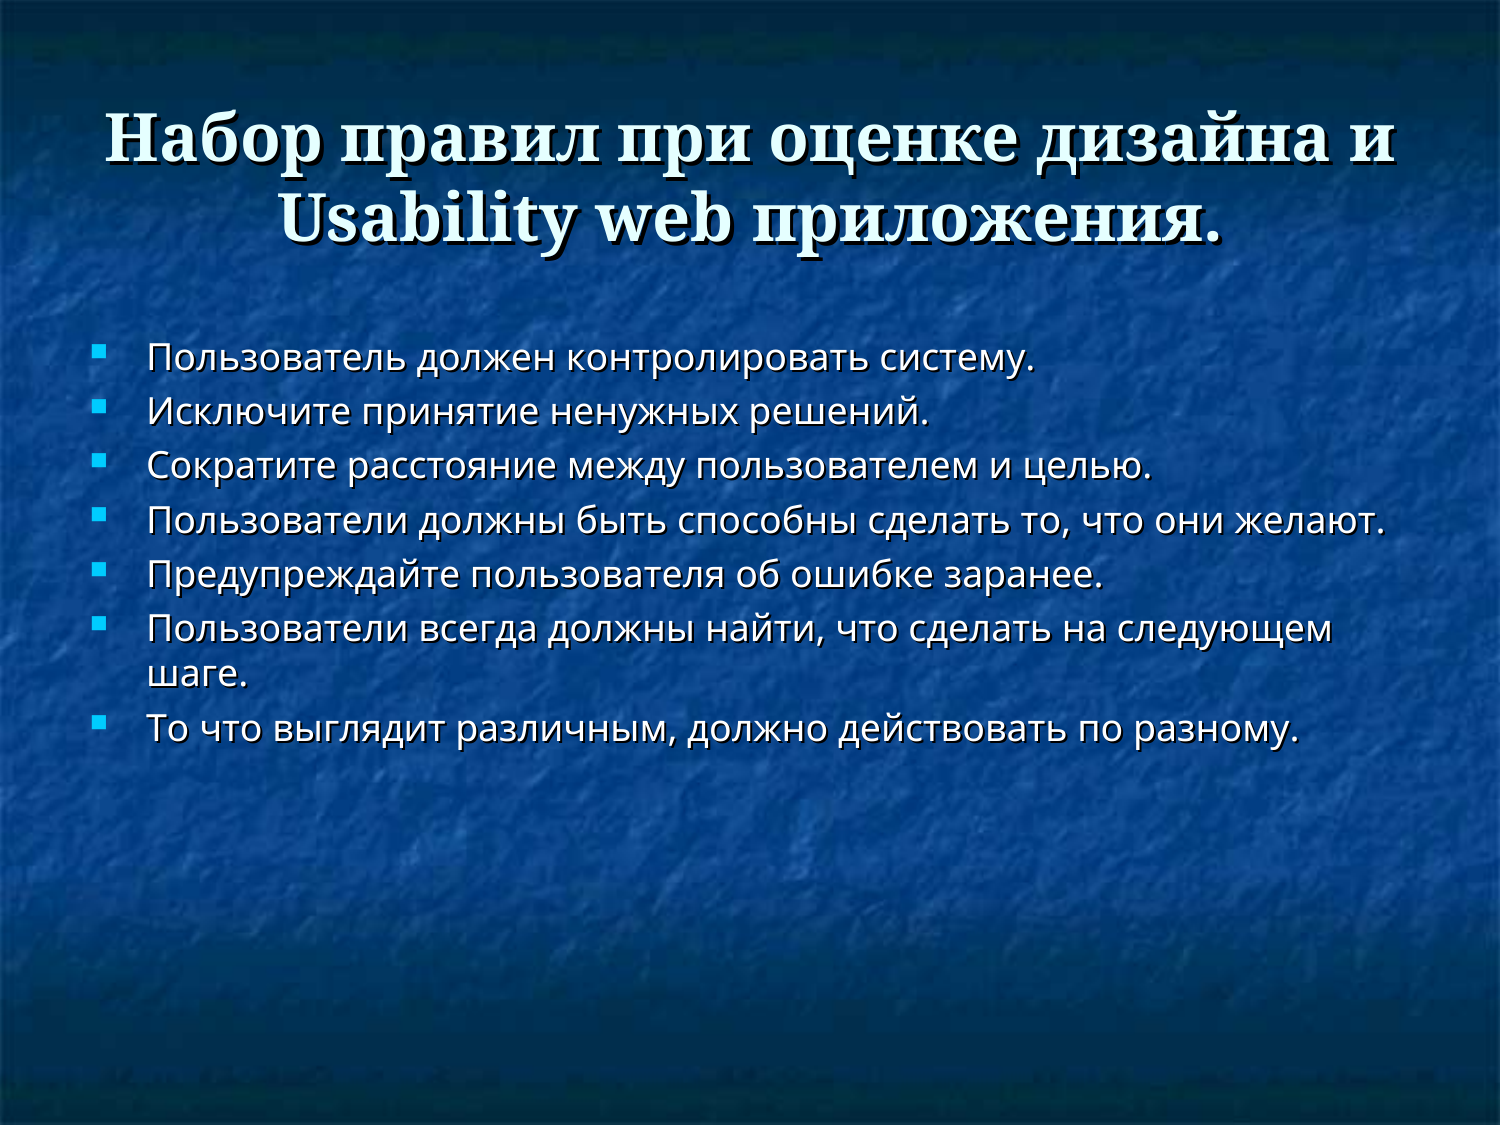

# Набор правил при оценке дизайна и Usability web приложения.
Пользователь должен контролировать систему.
Исключите принятие ненужных решений.
Сократите расстояние между пользователем и целью.
Пользователи должны быть способны сделать то, что они желают.
Предупреждайте пользователя об ошибке заранее.
Пользователи всегда должны найти, что сделать на следующем шаге.
То что выглядит различным, должно действовать по разному.